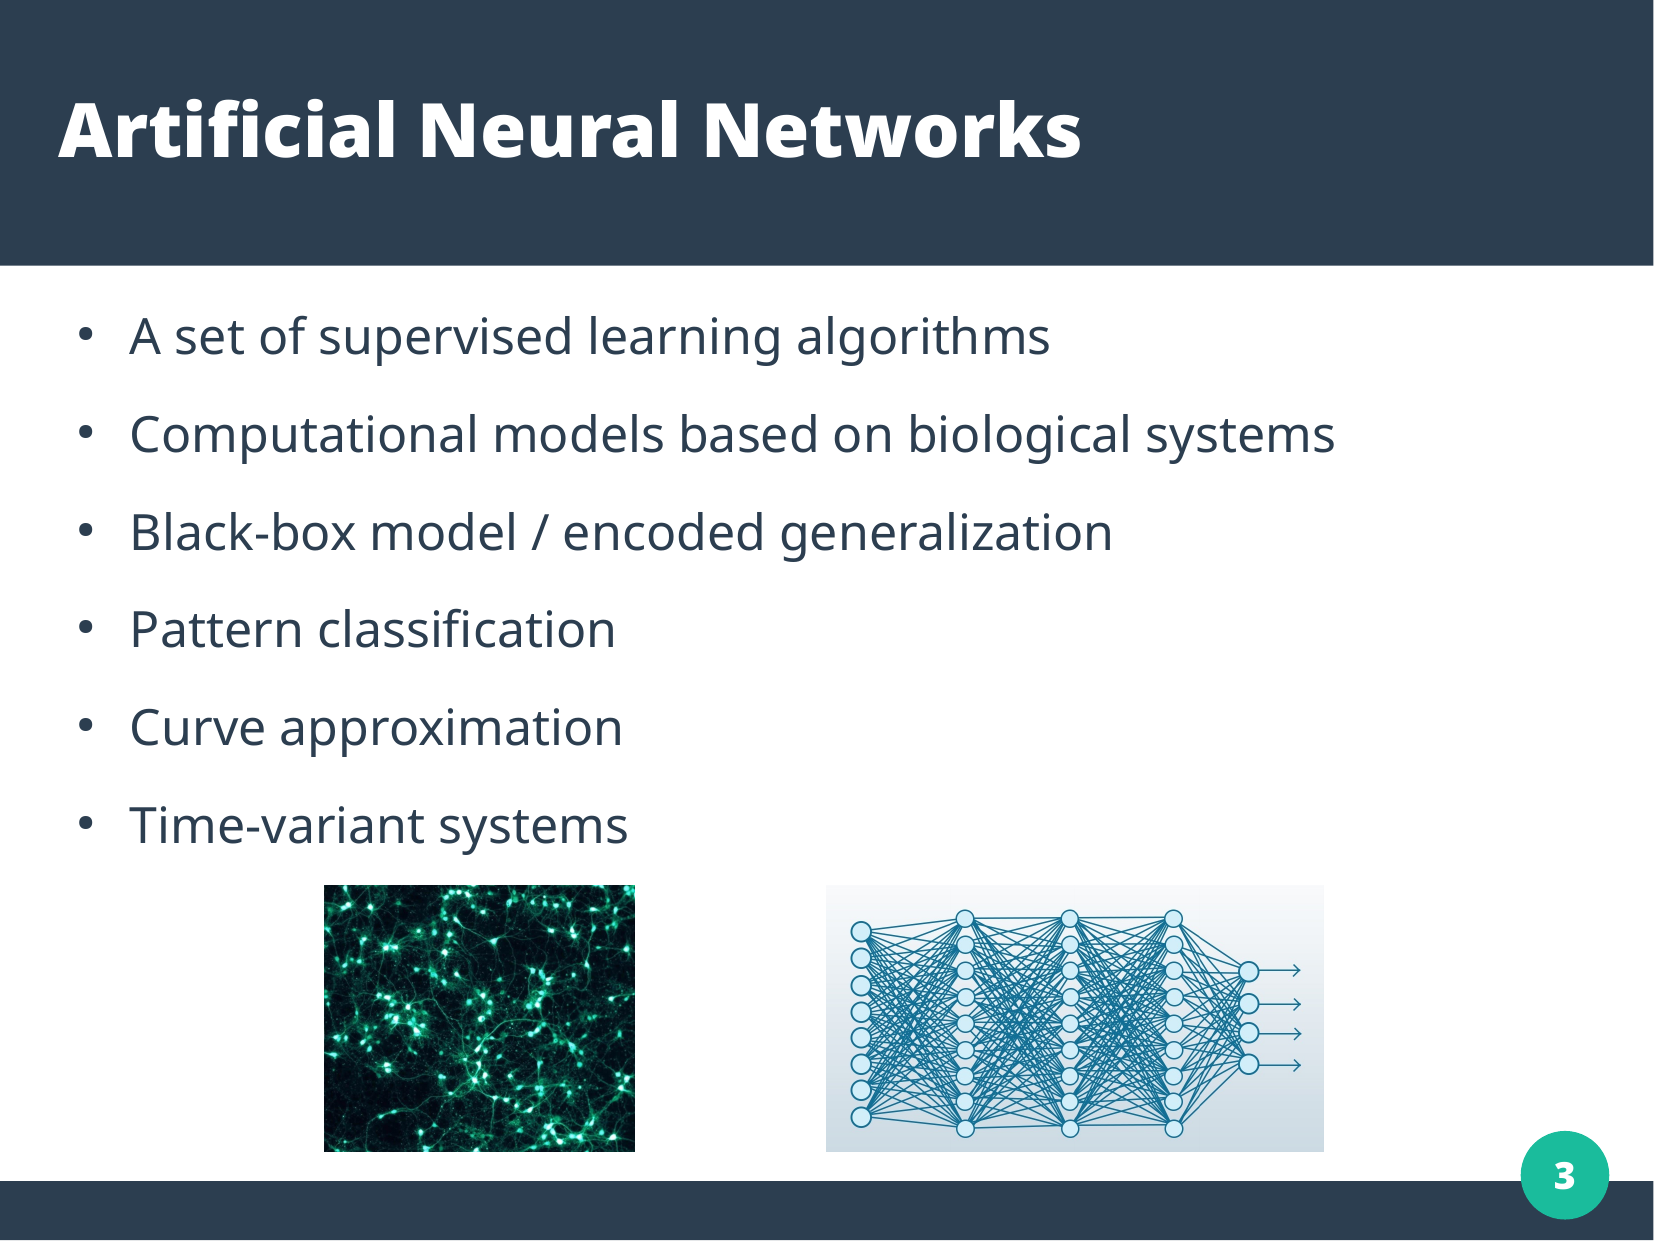

# Artificial Neural Networks
A set of supervised learning algorithms
Computational models based on biological systems
Black-box model / encoded generalization
Pattern classification
Curve approximation
Time-variant systems
3